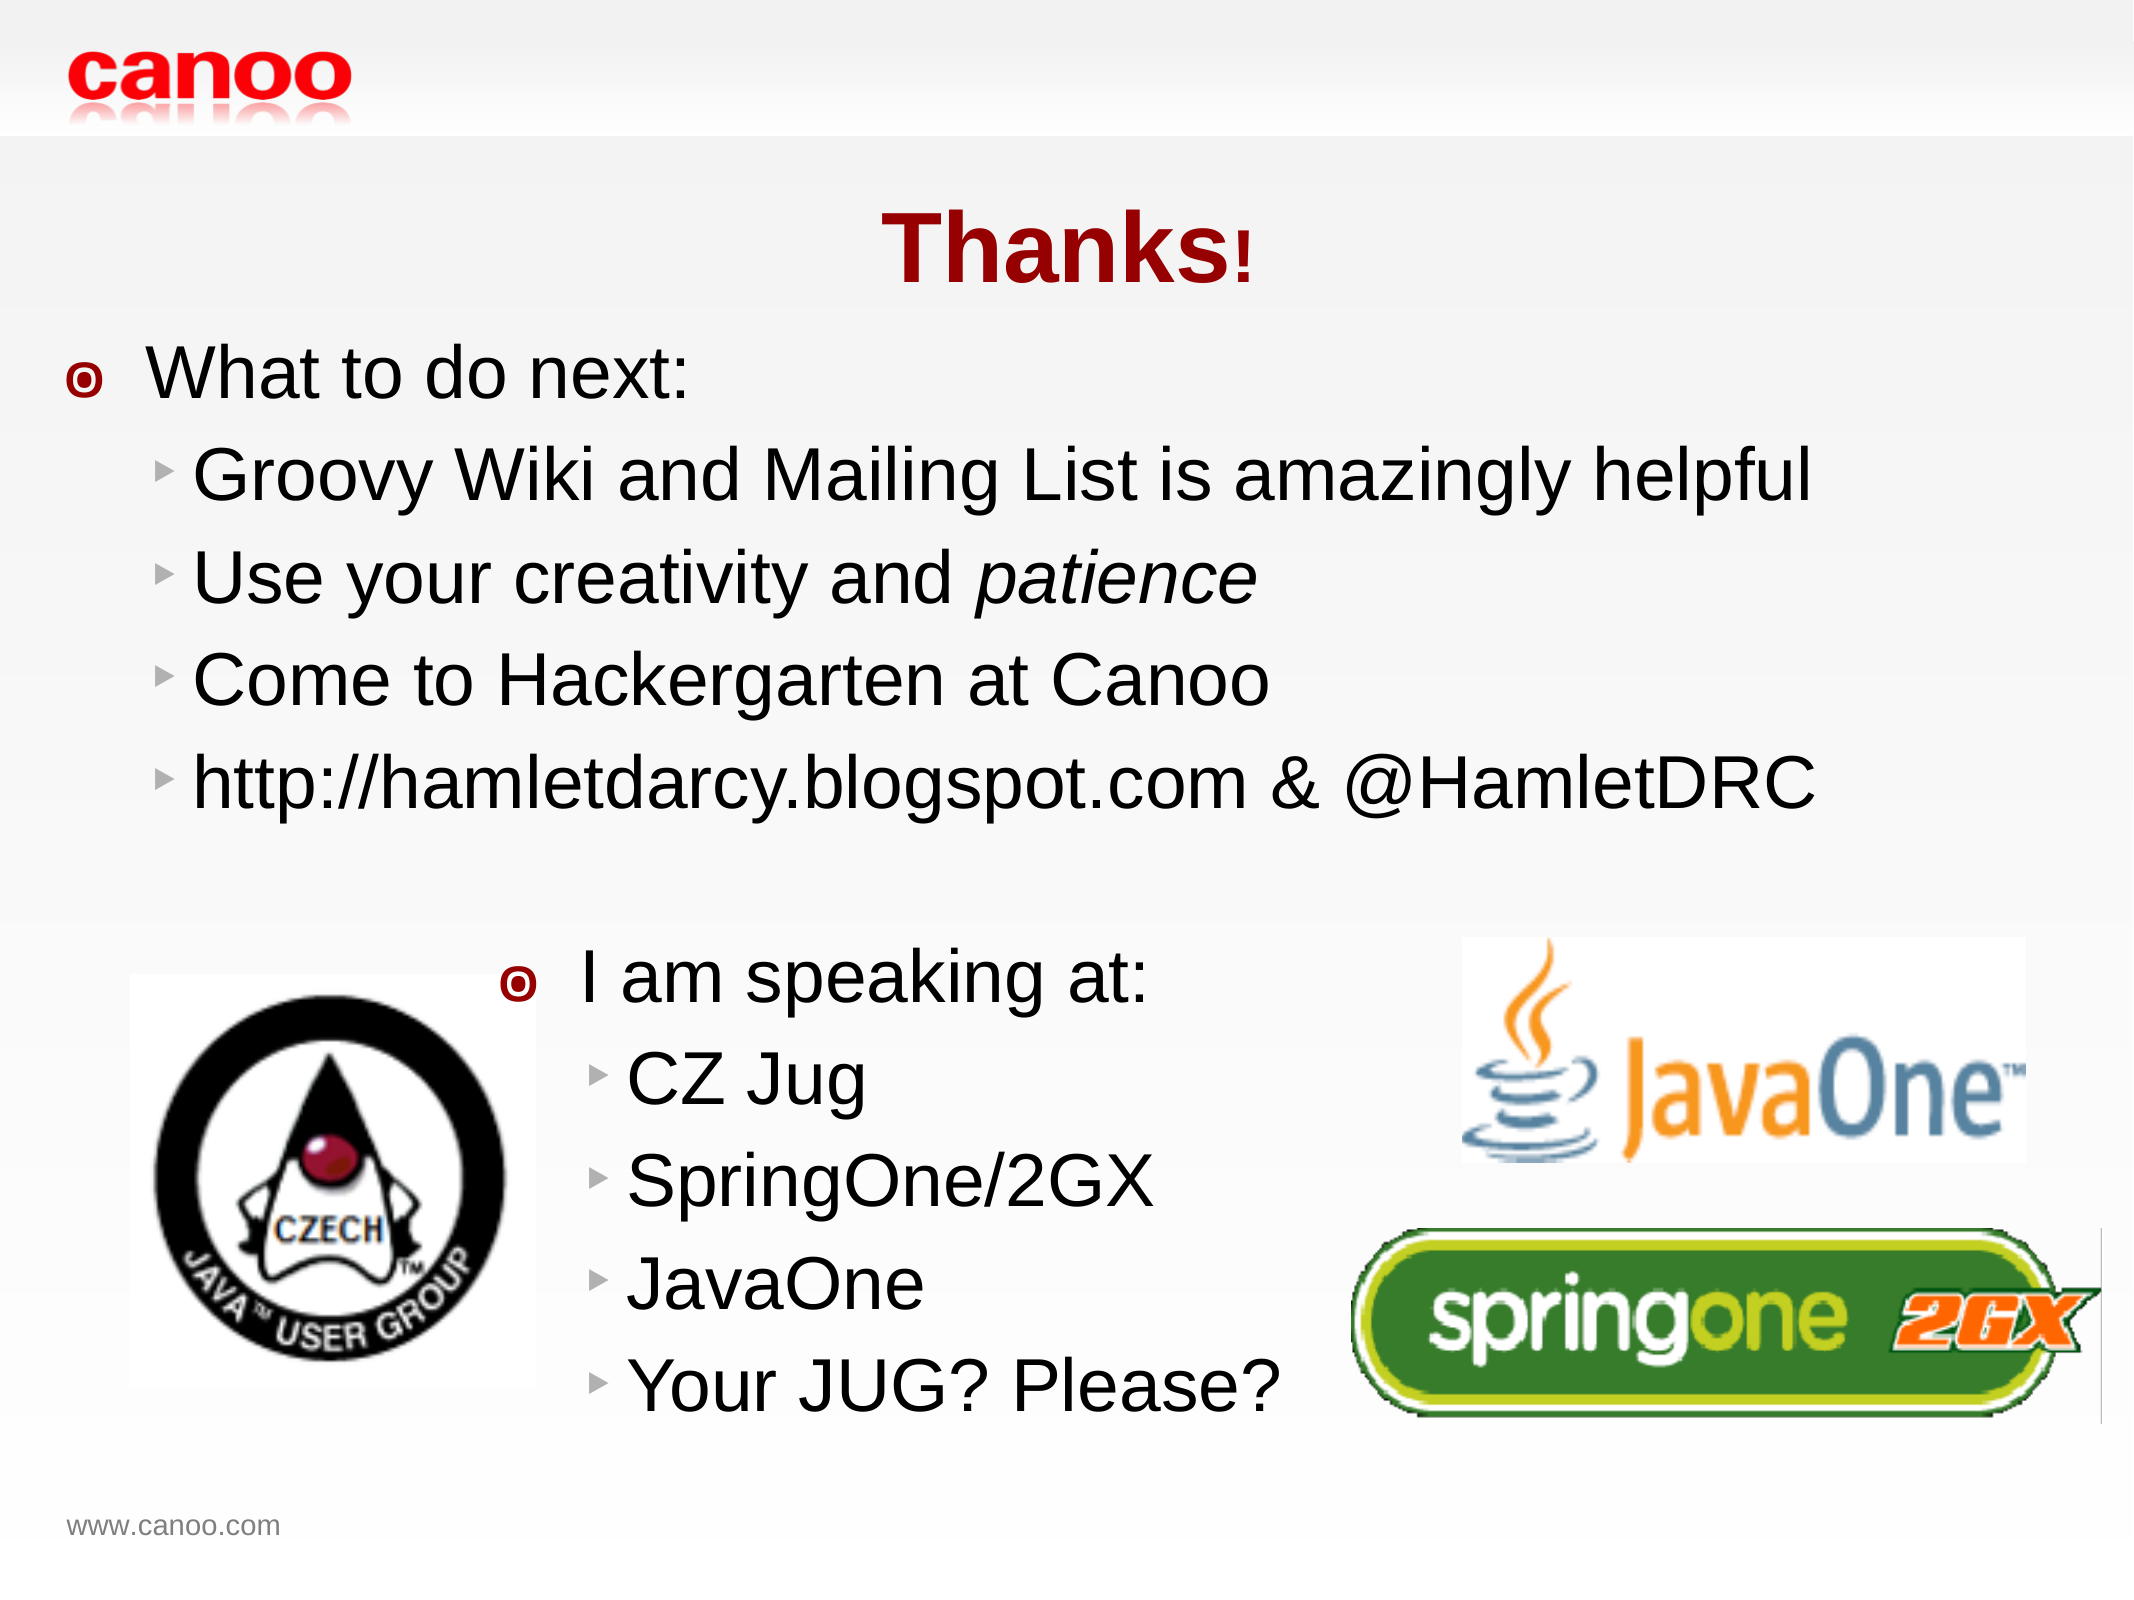

# Thanks!
What to do next:
Groovy Wiki and Mailing List is amazingly helpful
Use your creativity and patience
Come to Hackergarten at Canoo
http://hamletdarcy.blogspot.com & @HamletDRC
I am speaking at:
CZ Jug
SpringOne/2GX
JavaOne
Your JUG? Please?